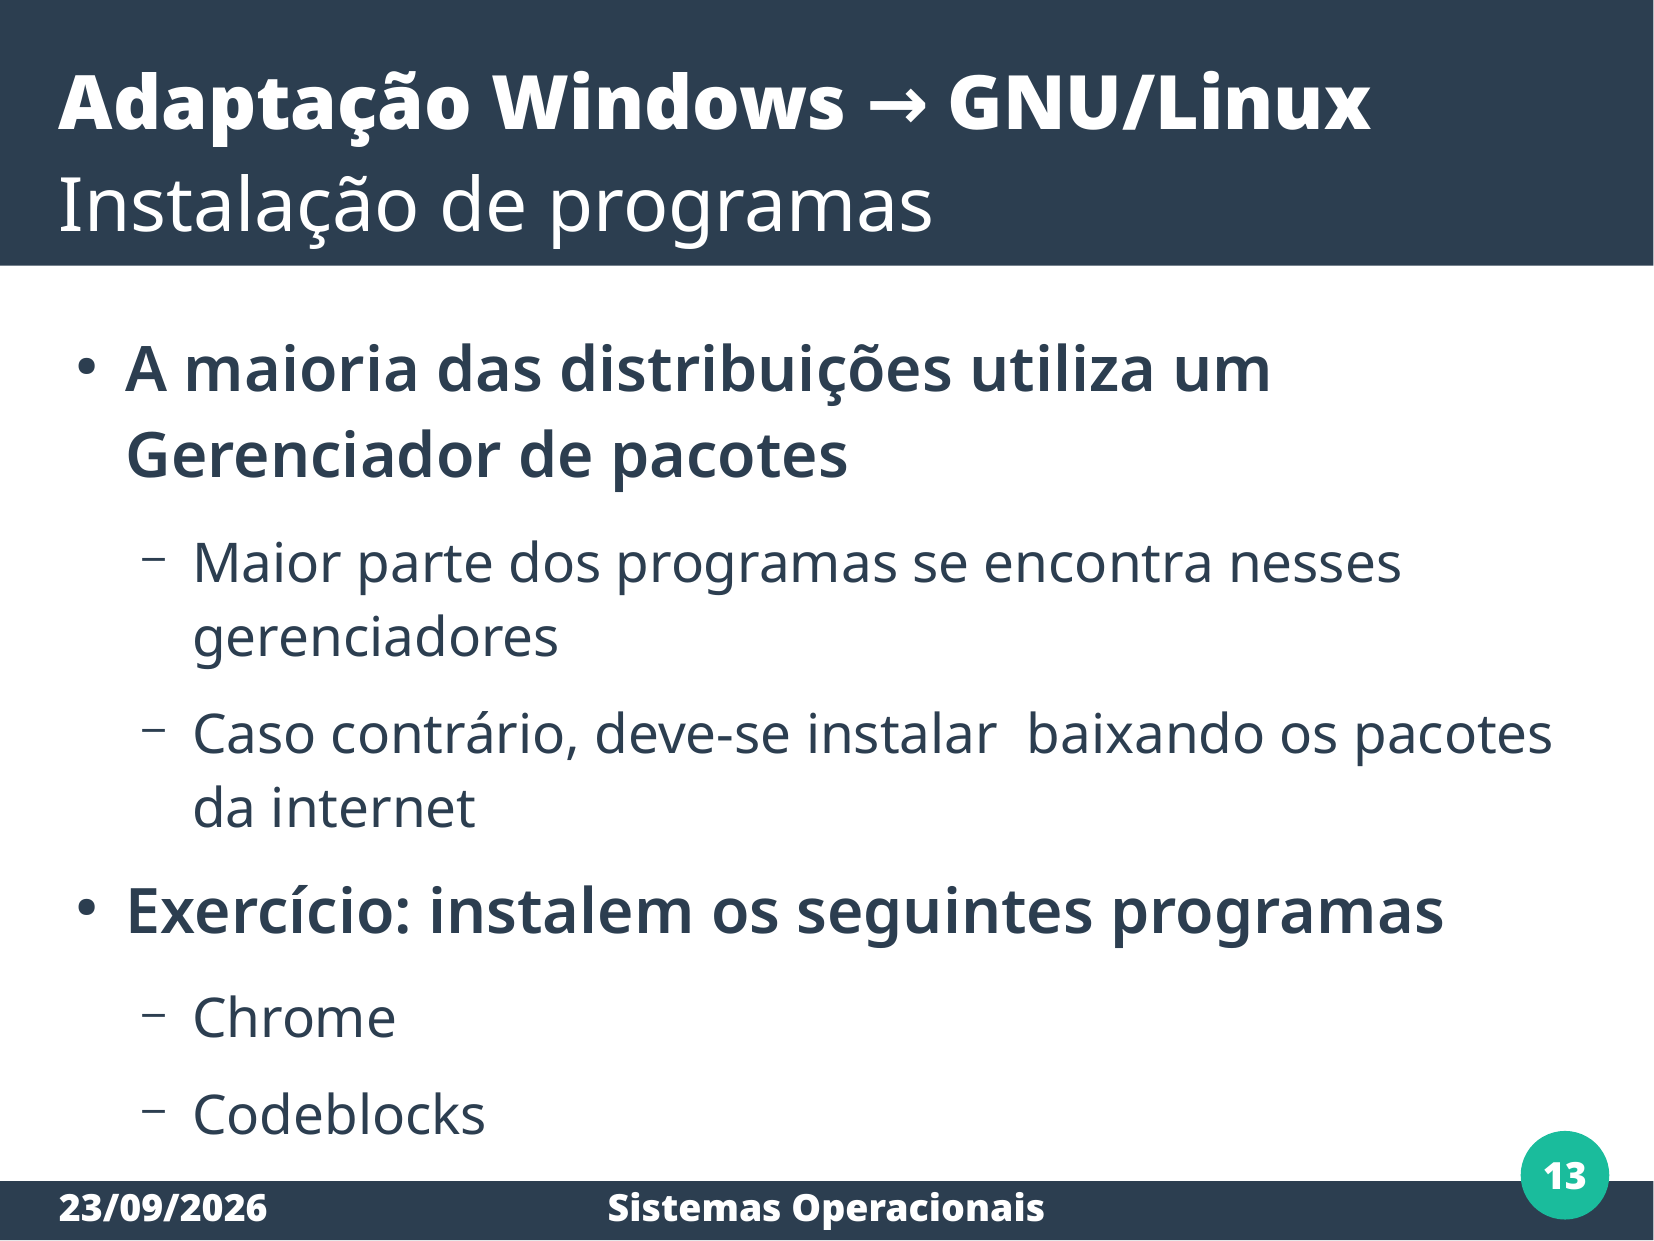

# Adaptação Windows → GNU/Linux Instalação de programas
A maioria das distribuições utiliza um Gerenciador de pacotes
Maior parte dos programas se encontra nesses gerenciadores
Caso contrário, deve-se instalar baixando os pacotes da internet
Exercício: instalem os seguintes programas
Chrome
Codeblocks
13
Sistemas Operacionais